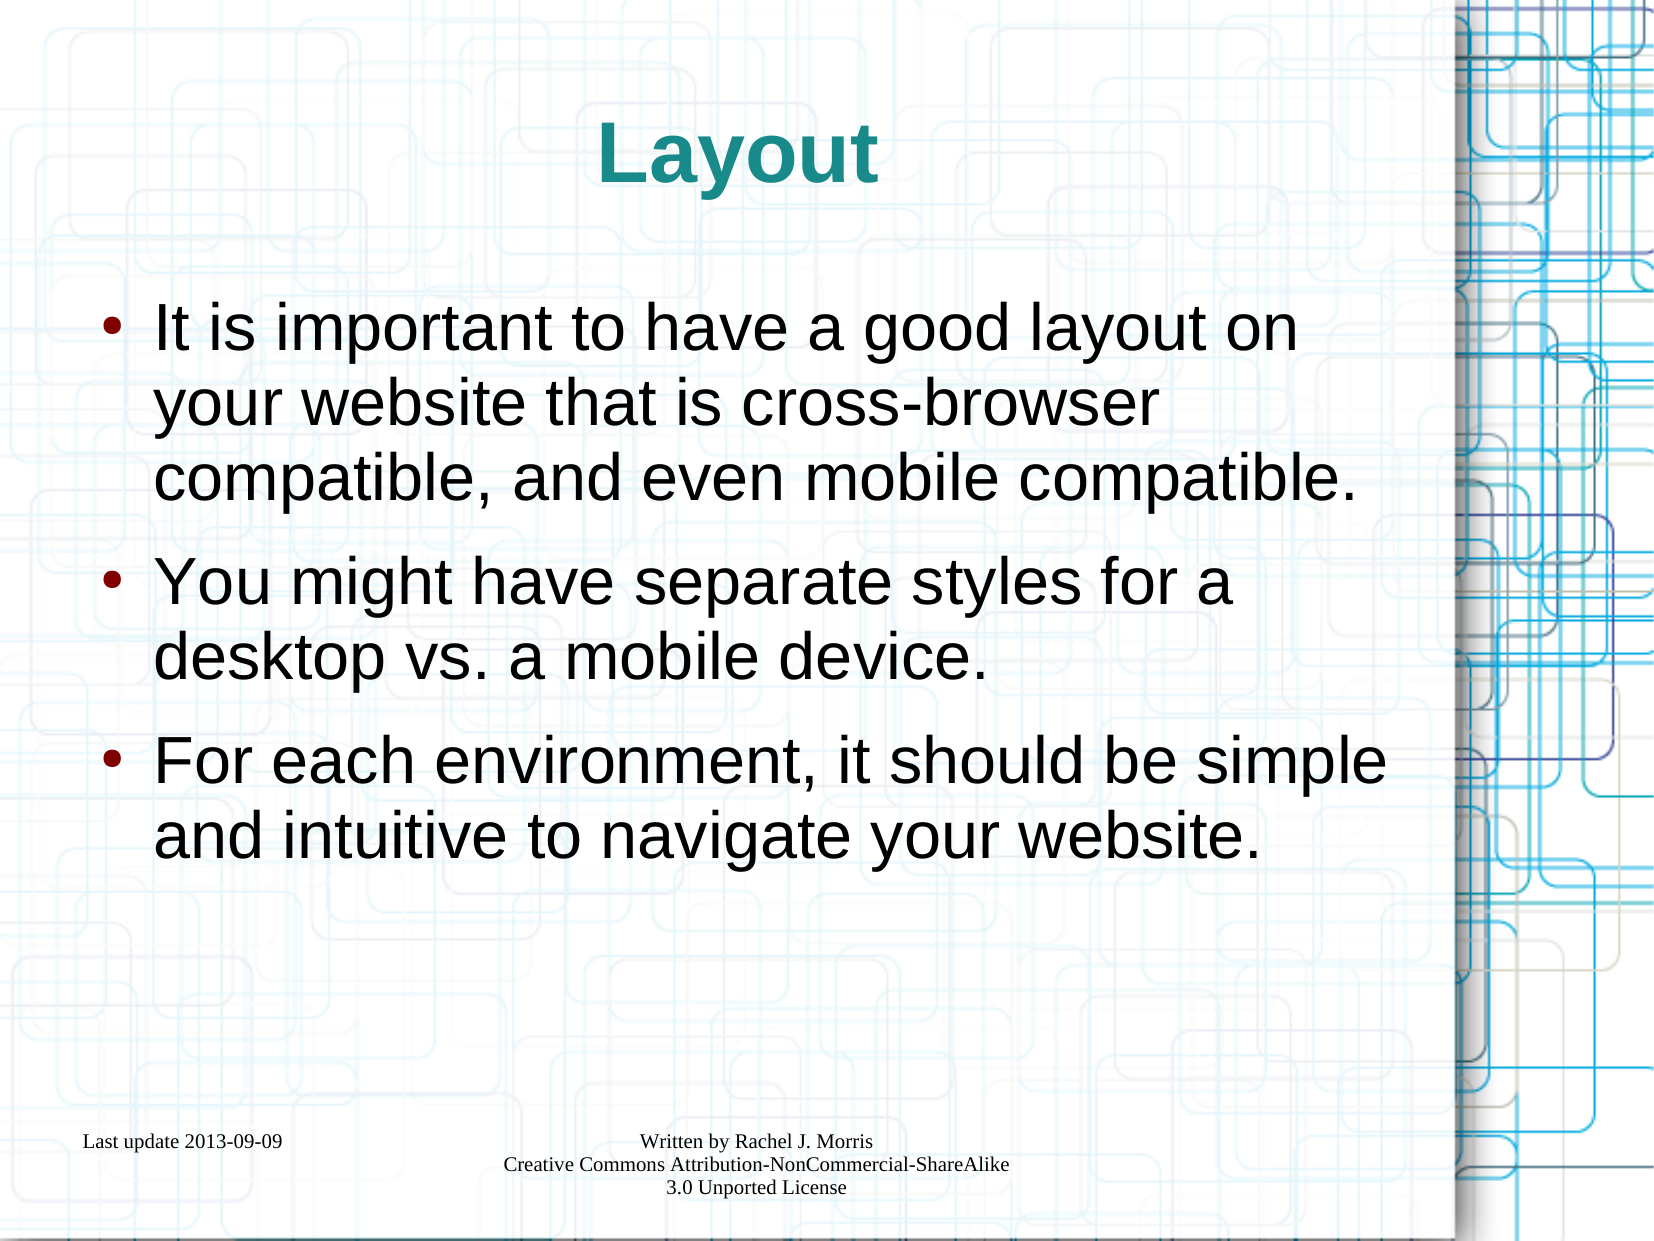

# Layout
It is important to have a good layout on your website that is cross-browser compatible, and even mobile compatible.
You might have separate styles for a desktop vs. a mobile device.
For each environment, it should be simple and intuitive to navigate your website.